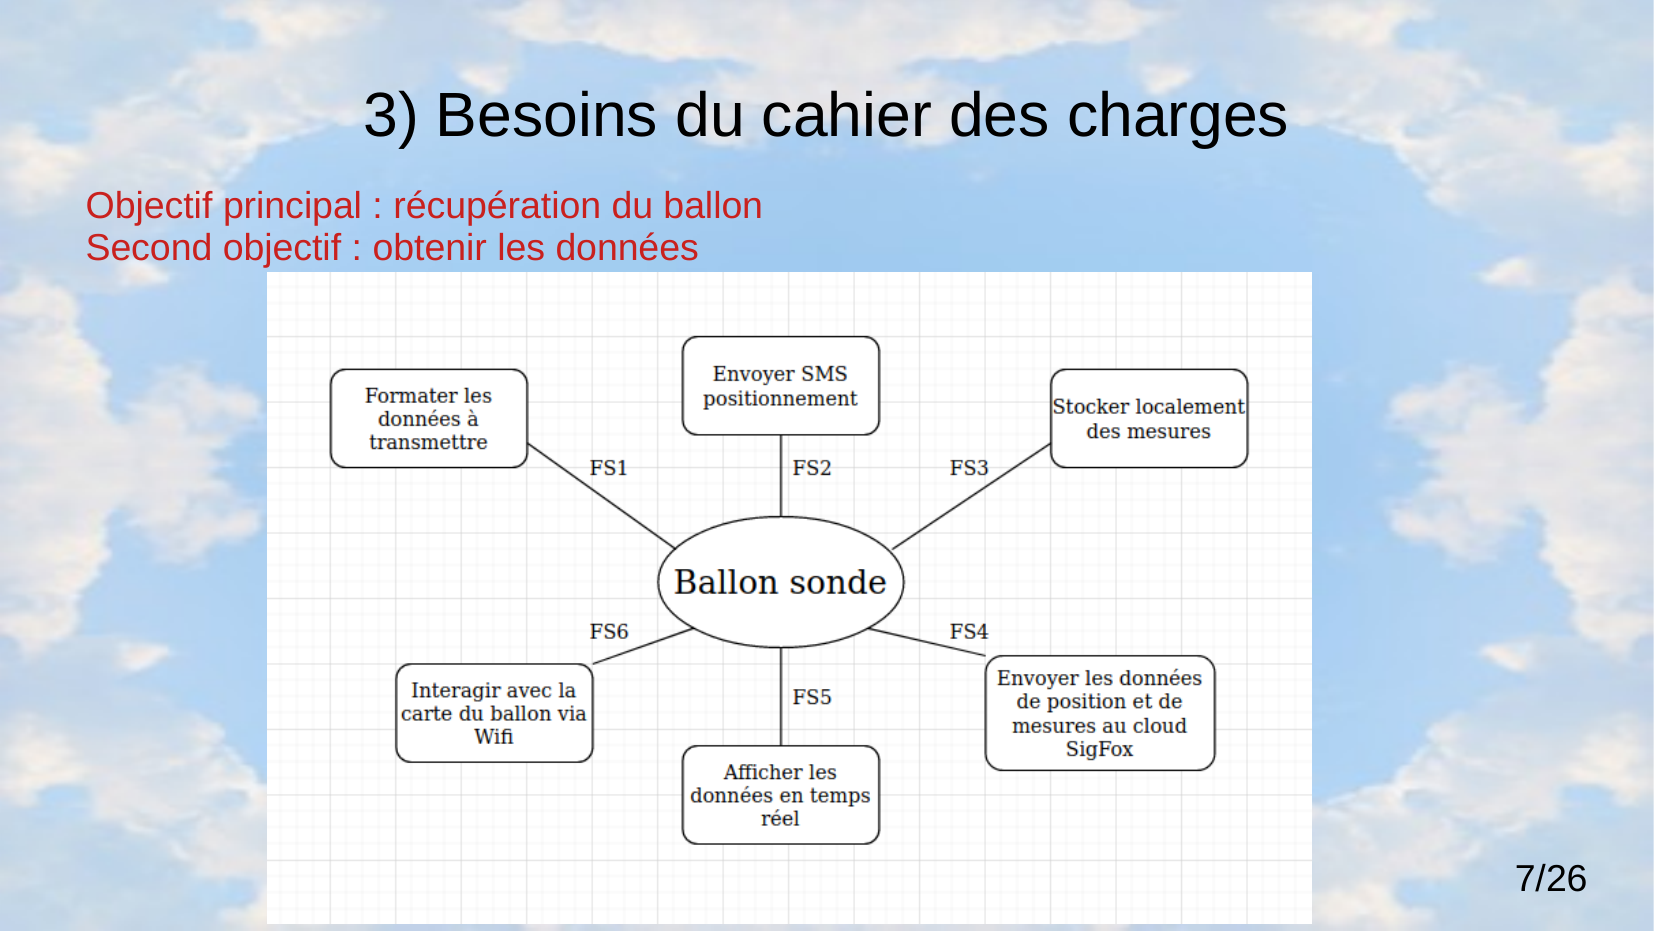

# 3) Besoins du cahier des charges
Objectif principal : récupération du ballon
Second objectif : obtenir les données